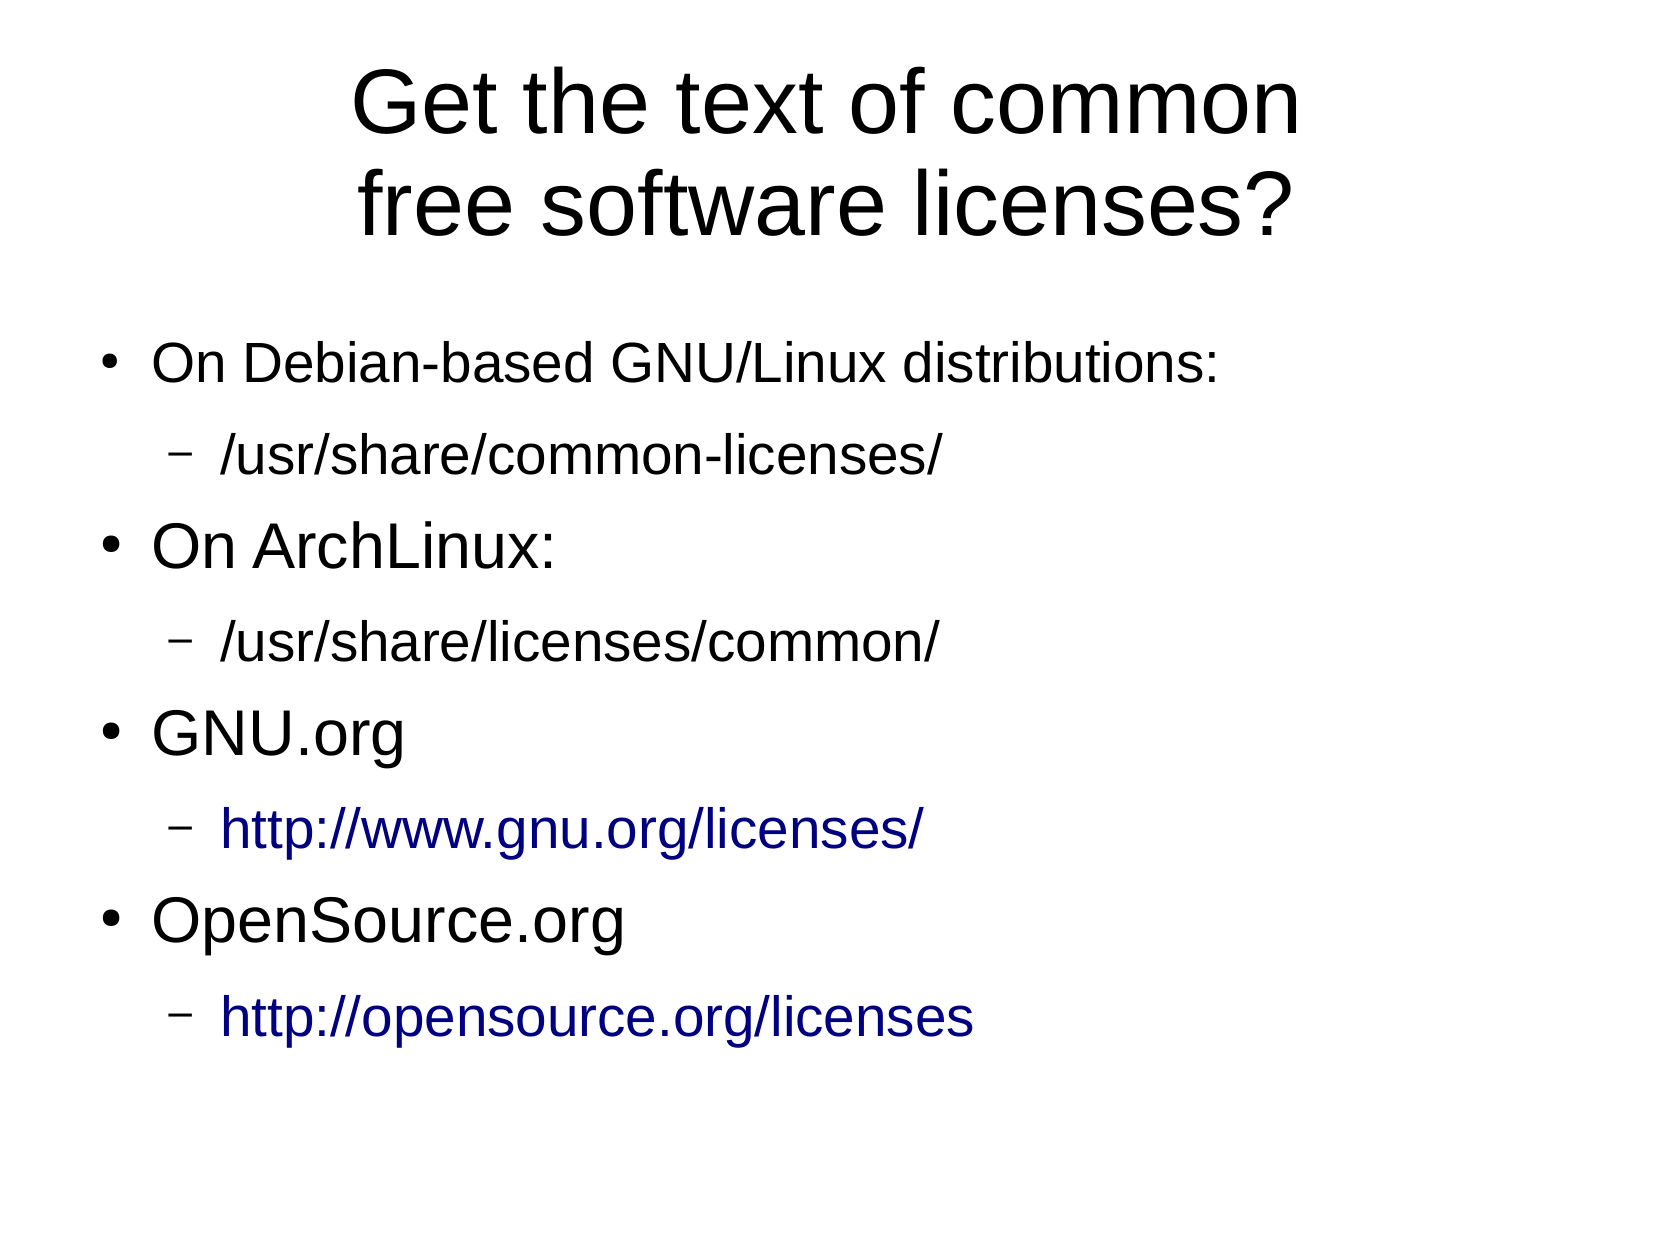

# Get the text of common free software licenses?
On Debian-based GNU/Linux distributions:
/usr/share/common-licenses/
On ArchLinux:
/usr/share/licenses/common/
GNU.org
http://www.gnu.org/licenses/
OpenSource.org
http://opensource.org/licenses